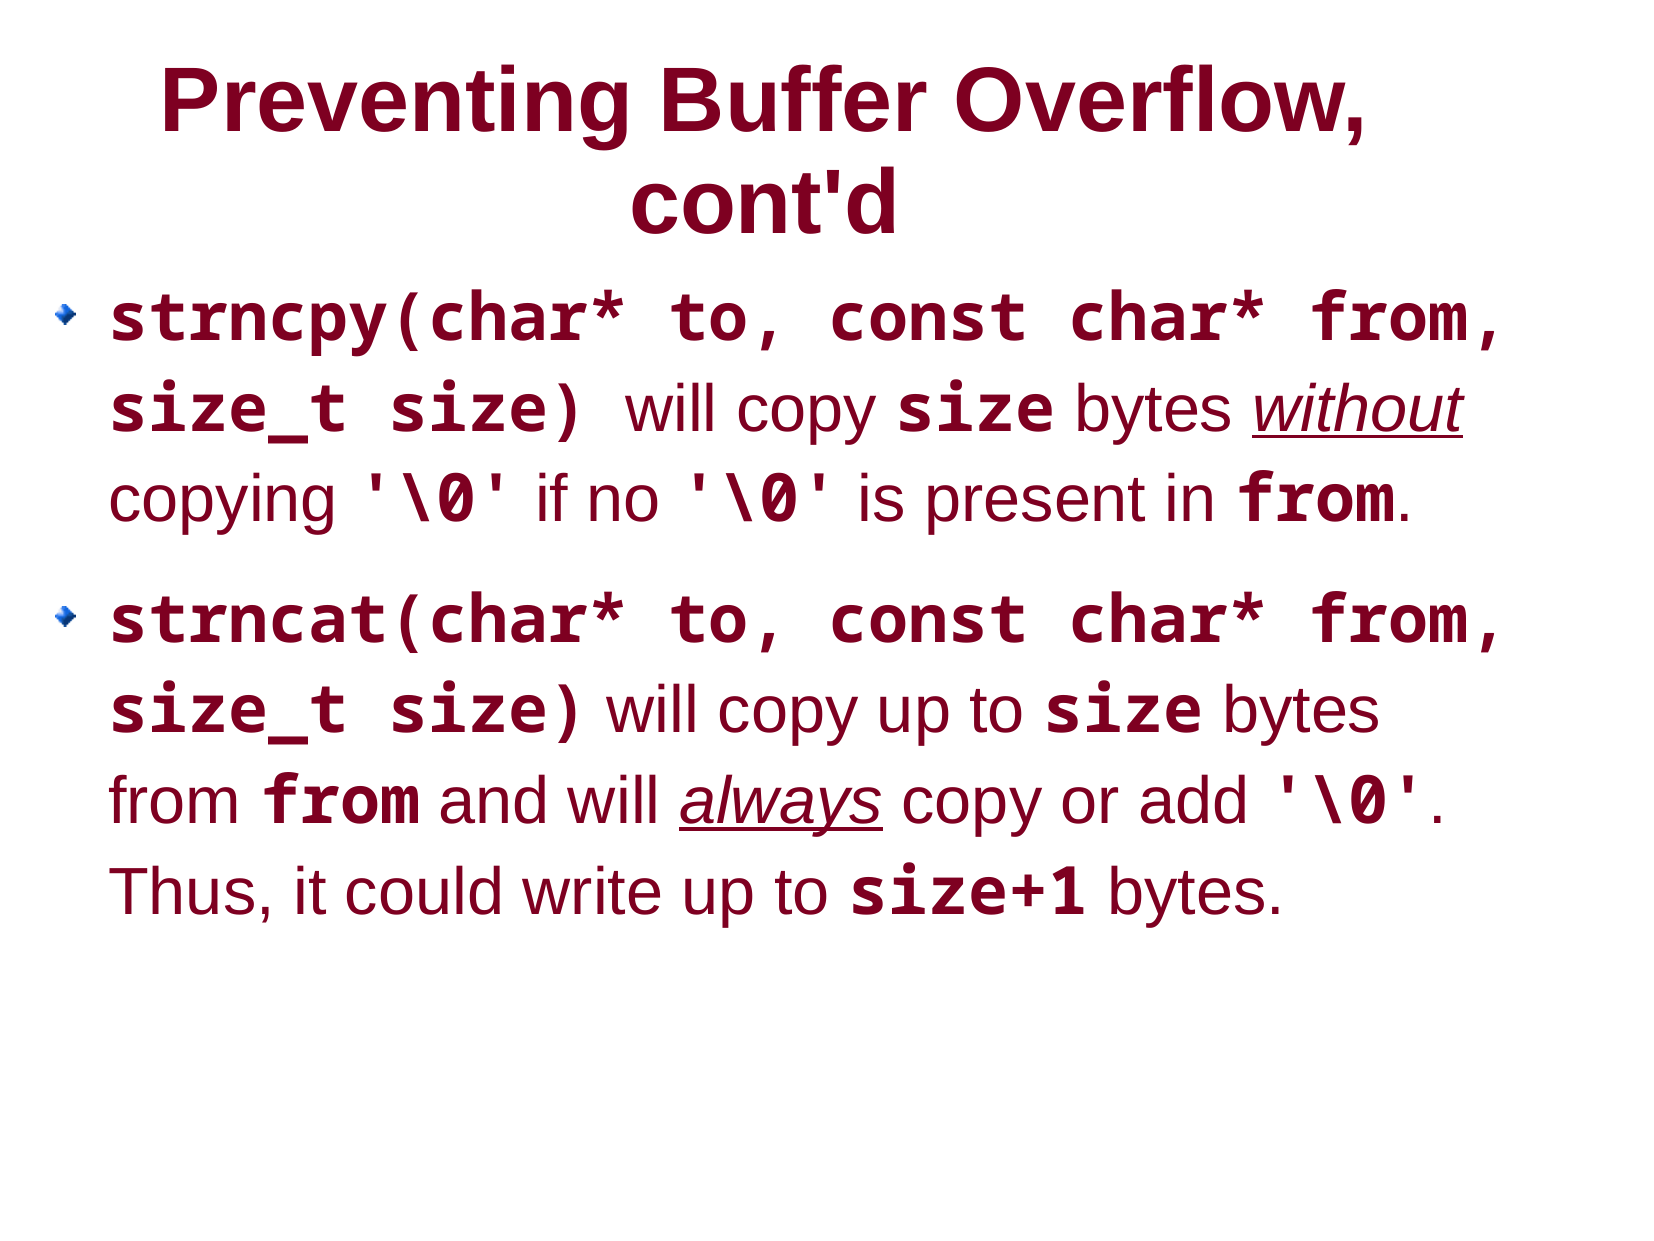

# Preventing Buffer Overflow, cont'd
strncpy(char* to, const char* from, size_t size) will copy size bytes without copying '\0' if no '\0' is present in from.
strncat(char* to, const char* from, size_t size) will copy up to size bytes from from and will always copy or add '\0'. Thus, it could write up to size+1 bytes.